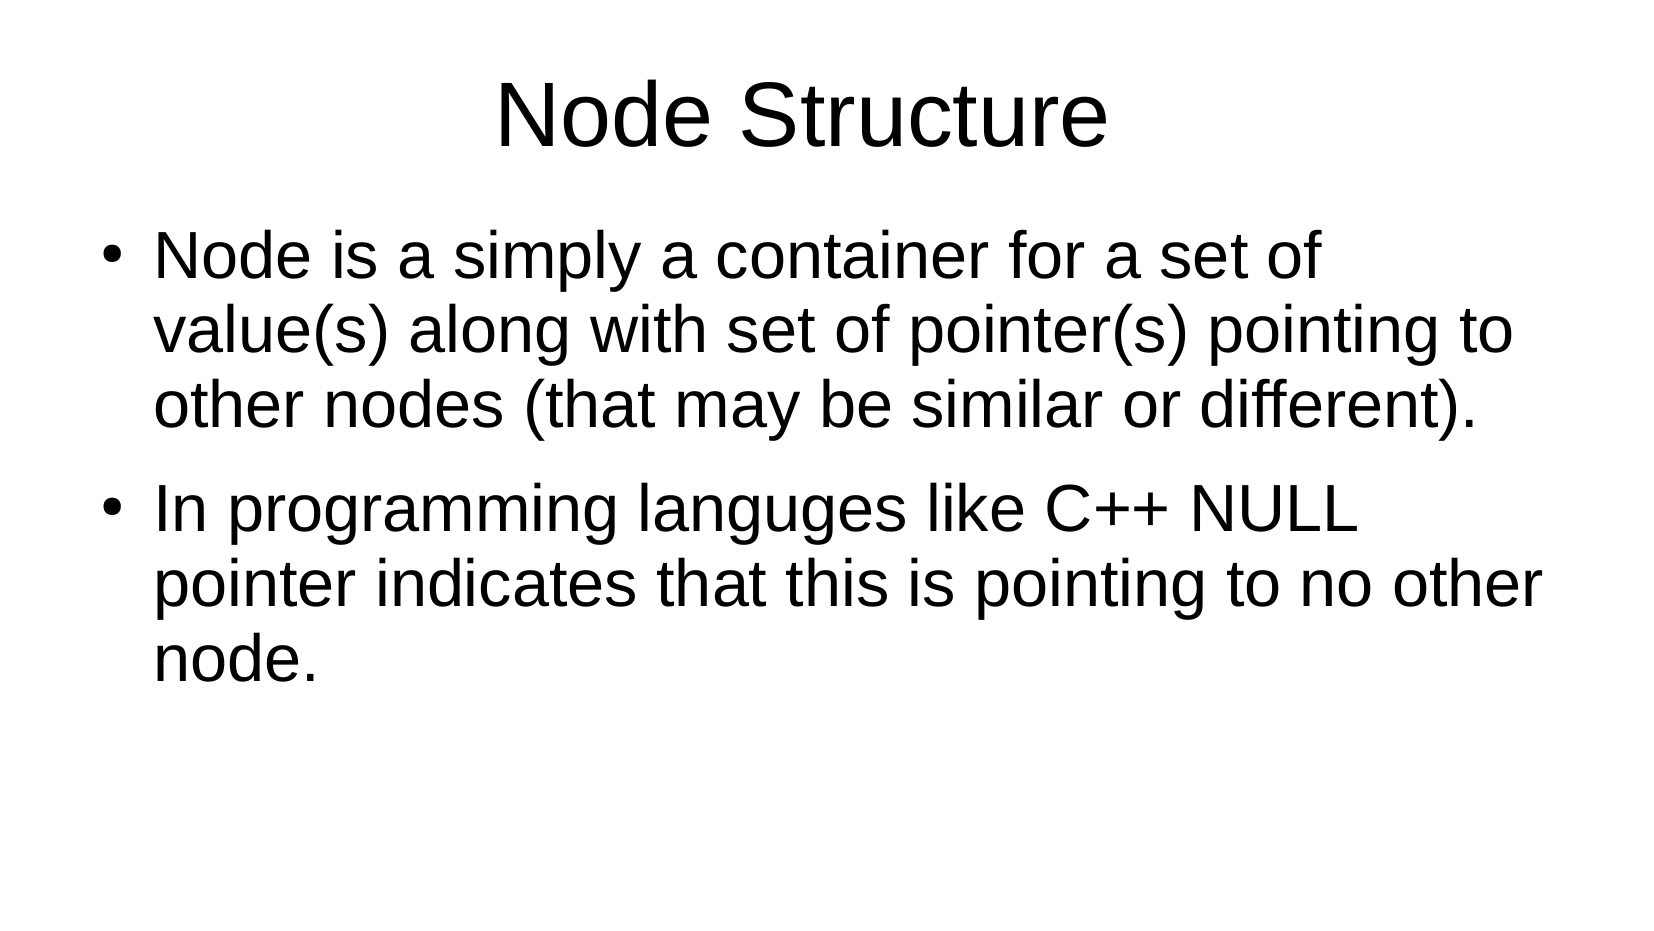

# Node Structure
Node is a simply a container for a set of value(s) along with set of pointer(s) pointing to other nodes (that may be similar or different).
In programming languges like C++ NULL pointer indicates that this is pointing to no other node.